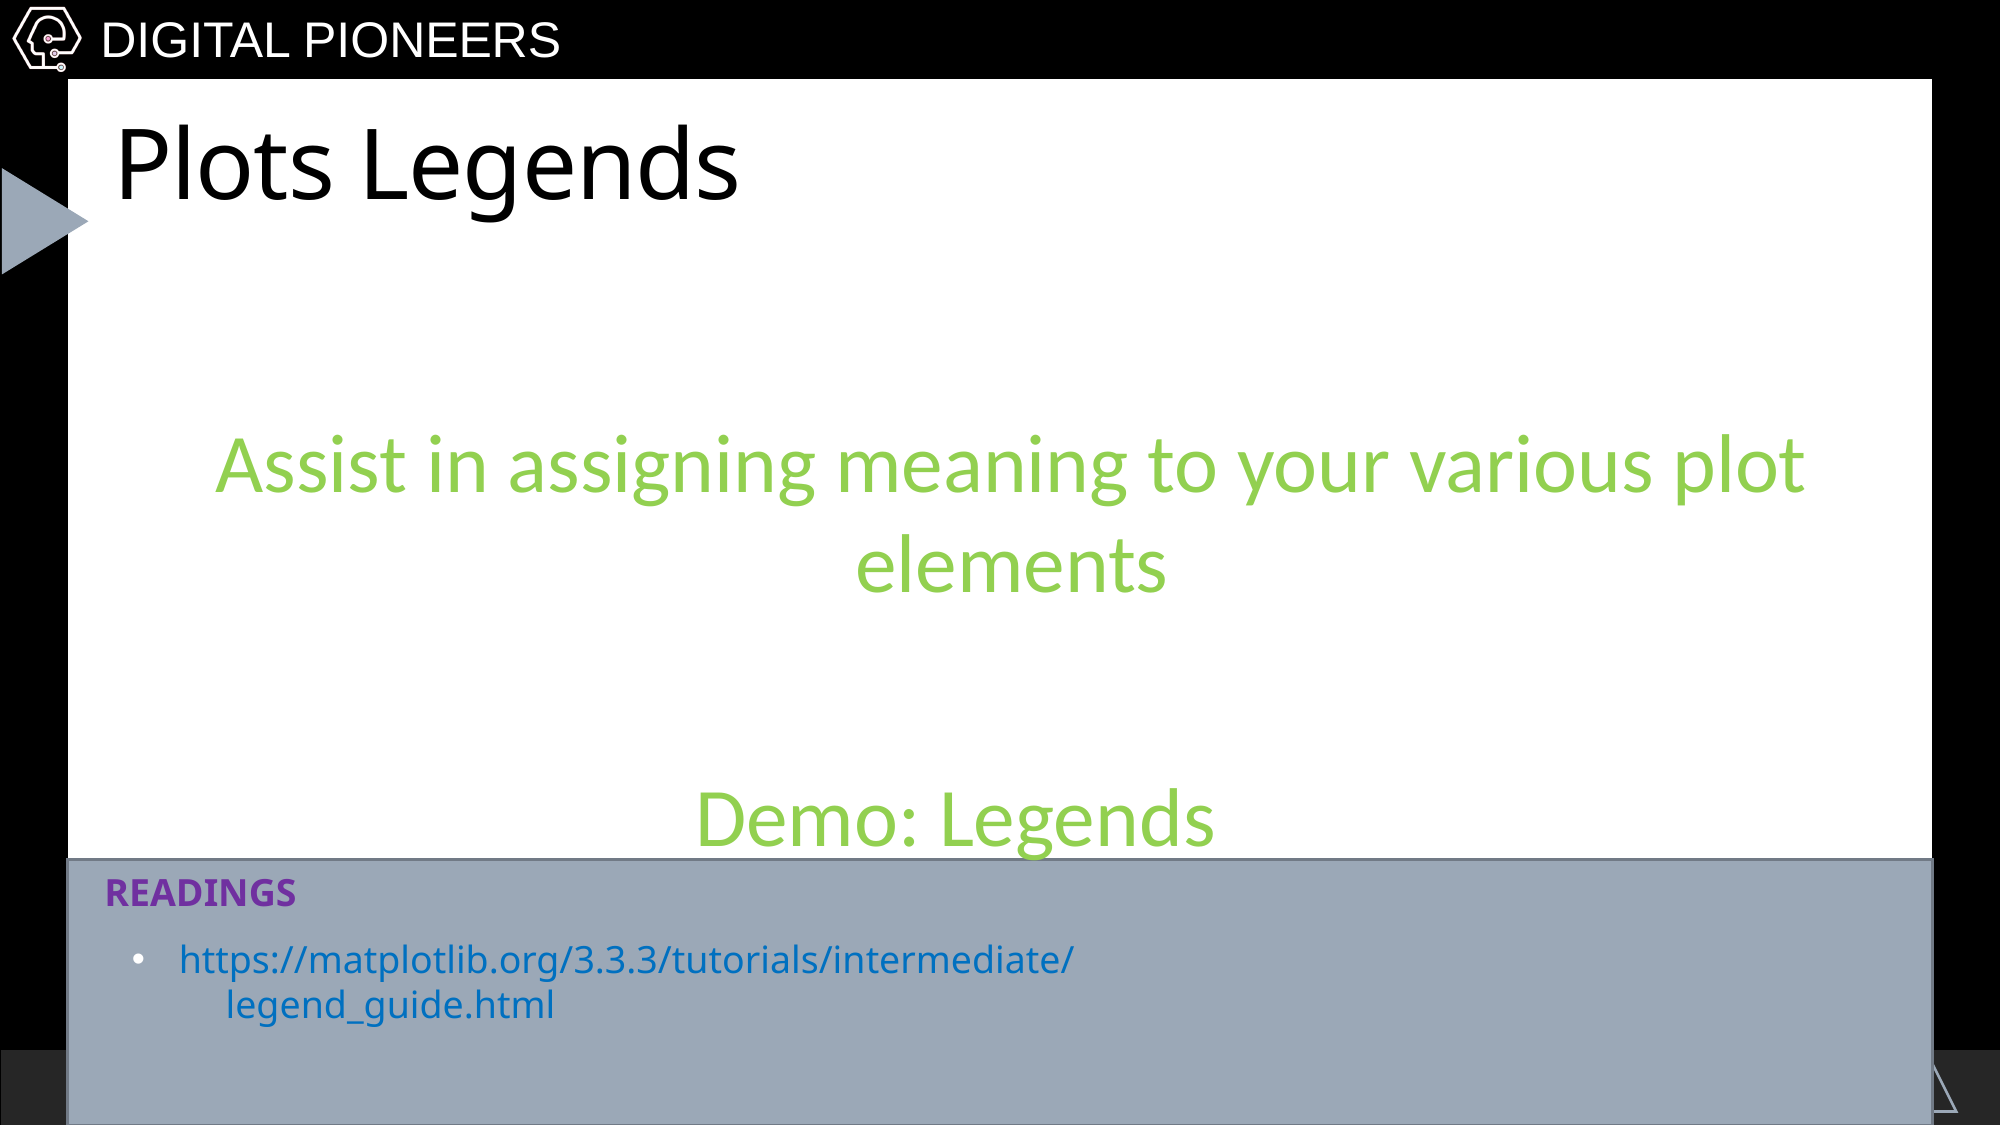

DIGITAL PIONEERS
# Plots Legends
Assist in assigning meaning to your various plot elements
Demo: Legends
READINGS
https://matplotlib.org/3.3.3/tutorials/intermediate/legend_guide.html